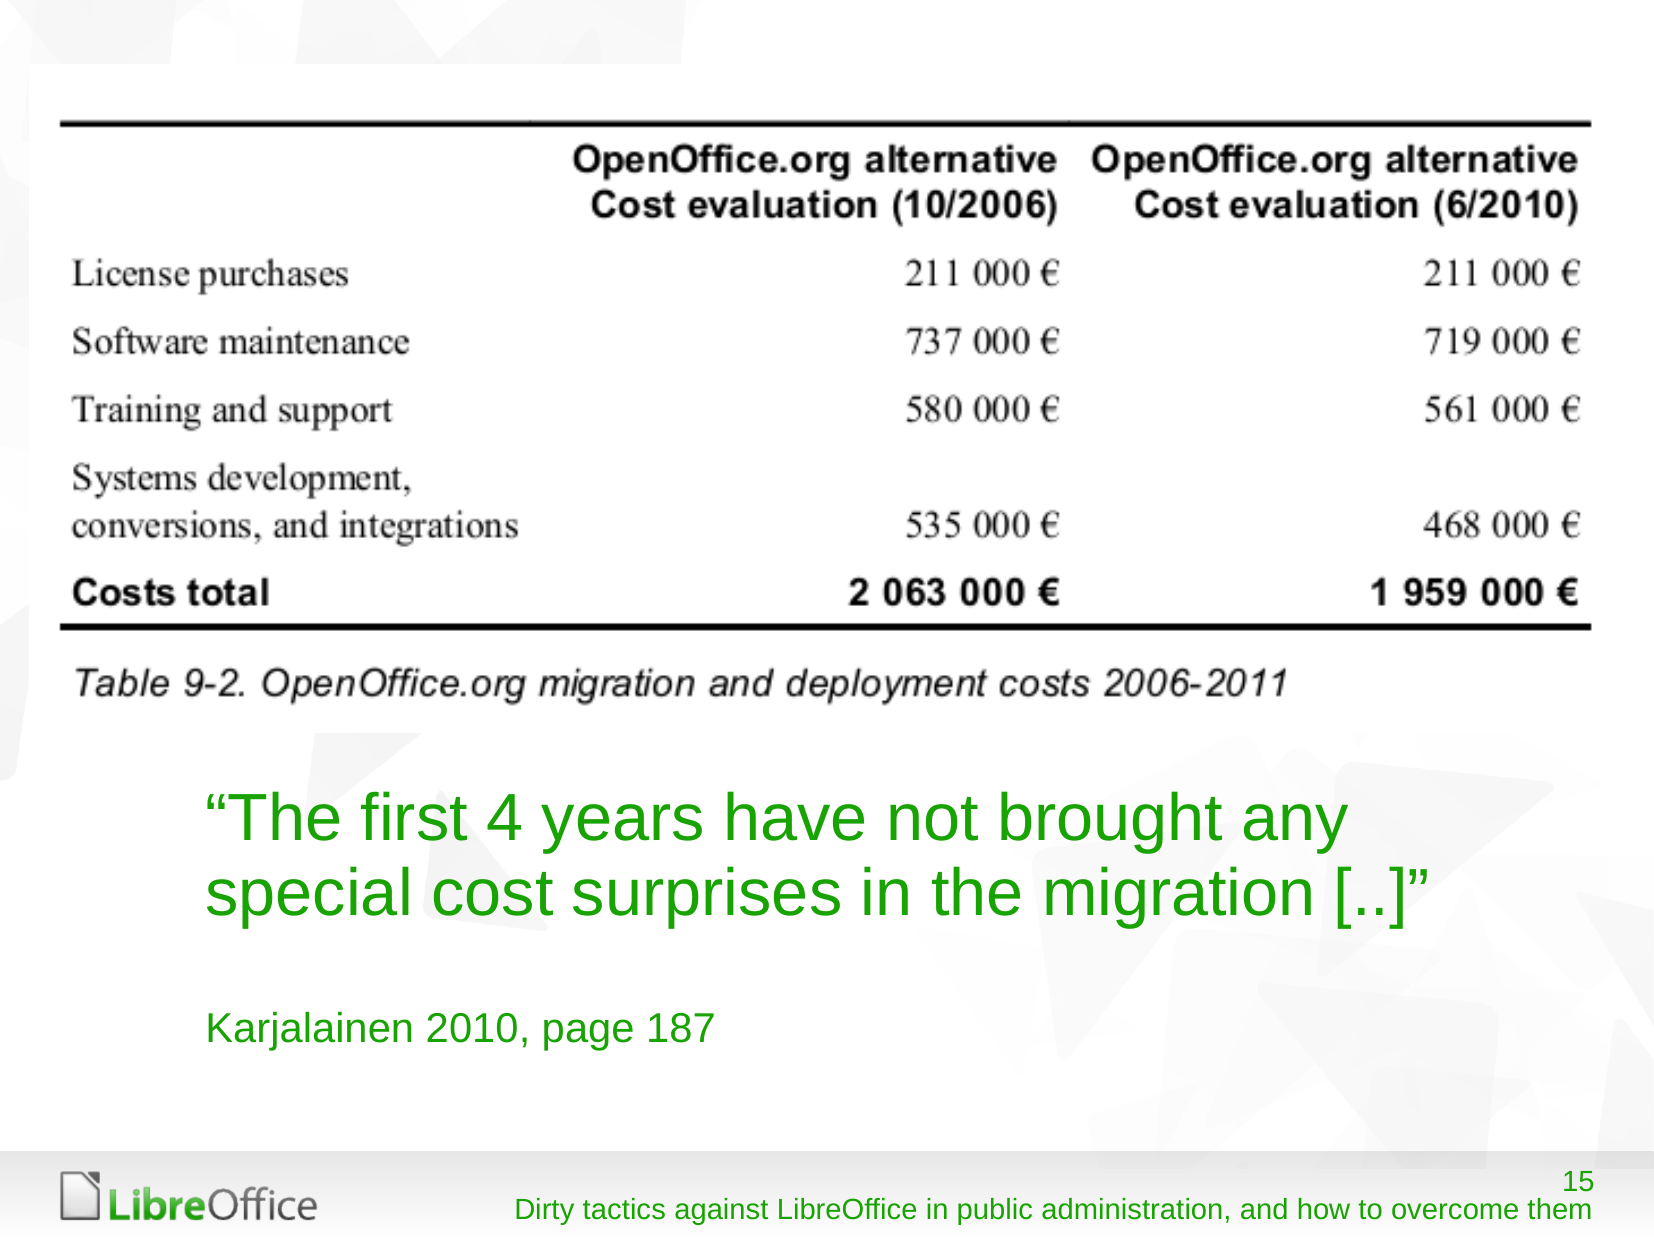

# “The first 4 years have not brought any special cost surprises in the migration [..]” Karjalainen 2010, page 187
15
Dirty tactics against LibreOffice in public administration, and how to overcome them